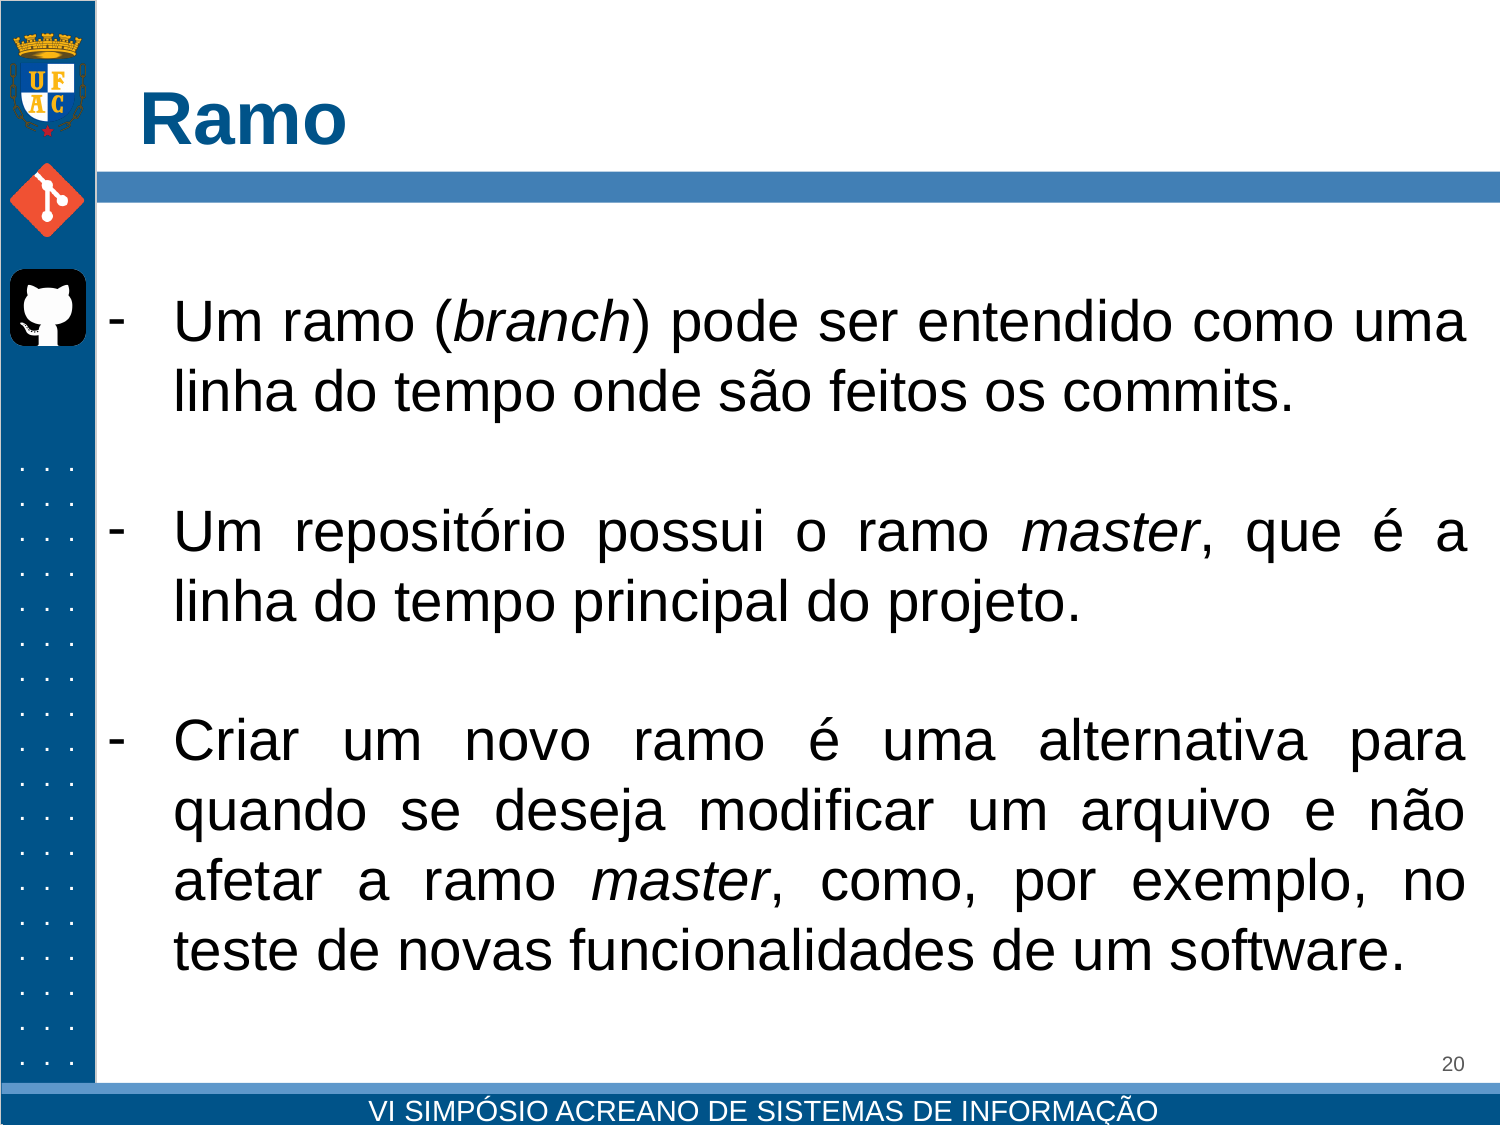

# Ramo
Um ramo (branch) pode ser entendido como uma linha do tempo onde são feitos os commits.
Um repositório possui o ramo master, que é a linha do tempo principal do projeto.
Criar um novo ramo é uma alternativa para quando se deseja modificar um arquivo e não afetar a ramo master, como, por exemplo, no teste de novas funcionalidades de um software.
. . .
. . .
. . .
. . .
. . .
. . .
. . .
. . .
. . .
. . .
. . .
. . .
. . .
. . .
. . .
. . .
. . .
. . .
VI SIMPÓSIO ACREANO DE SISTEMAS DE INFORMAÇÃO